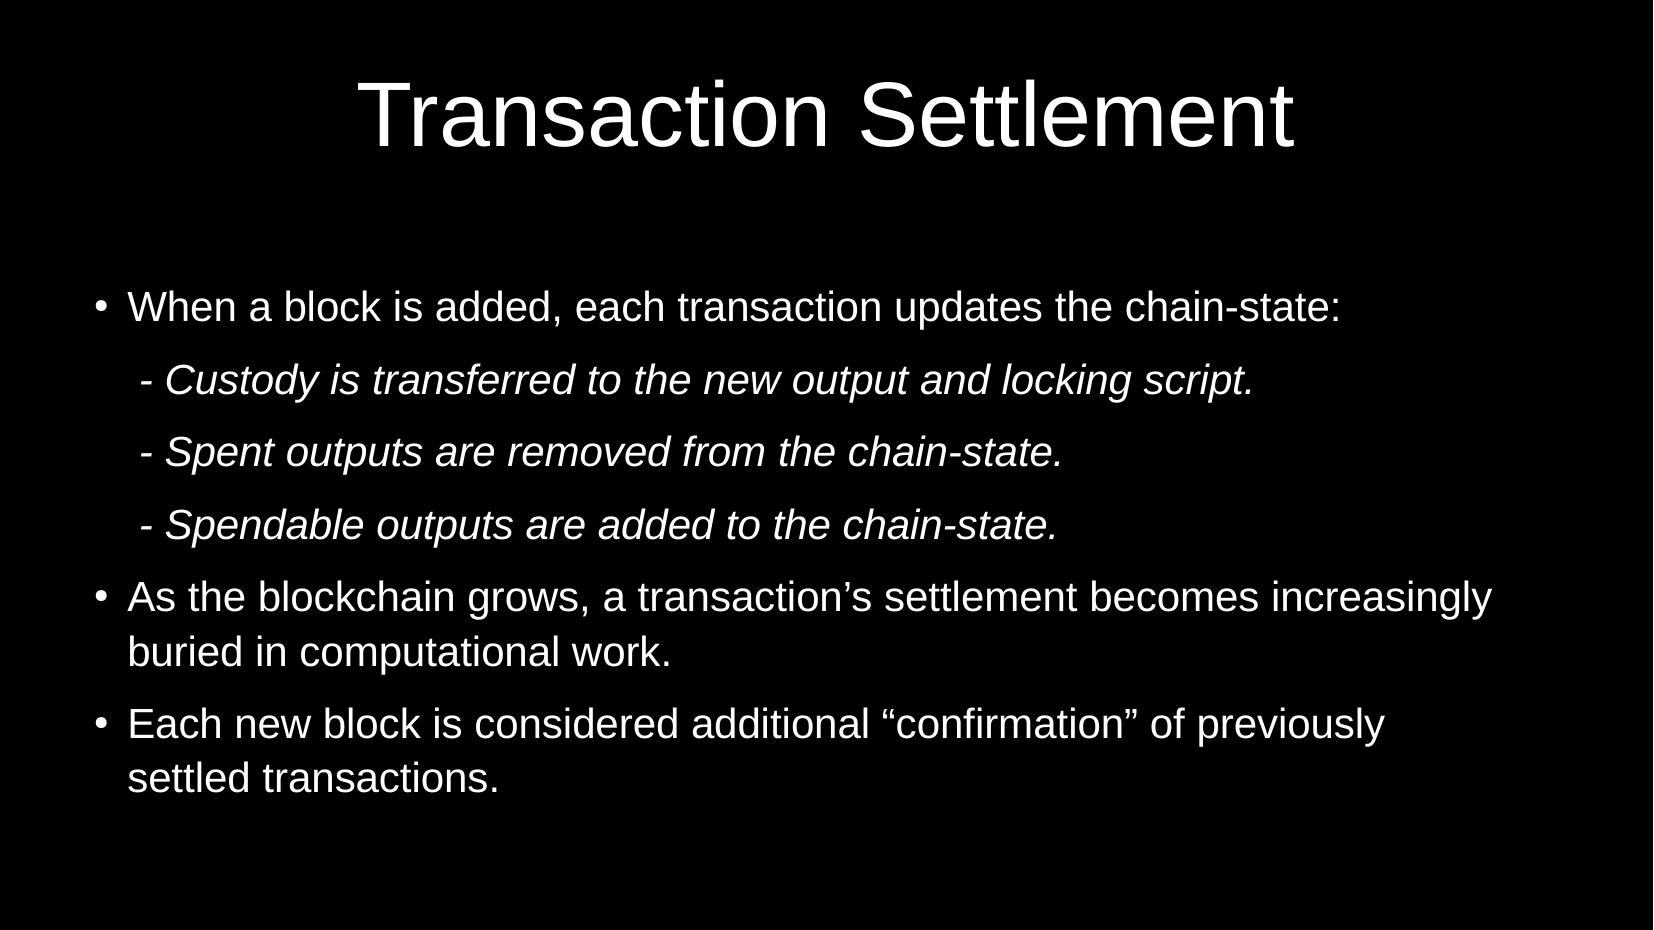

# Transaction Settlement
When a block is added, each transaction updates the chain-state:
 - Custody is transferred to the new output and locking script.
 - Spent outputs are removed from the chain-state.
 - Spendable outputs are added to the chain-state.
As the blockchain grows, a transaction’s settlement becomes increasingly buried in computational work.
Each new block is considered additional “confirmation” of previously settled transactions.